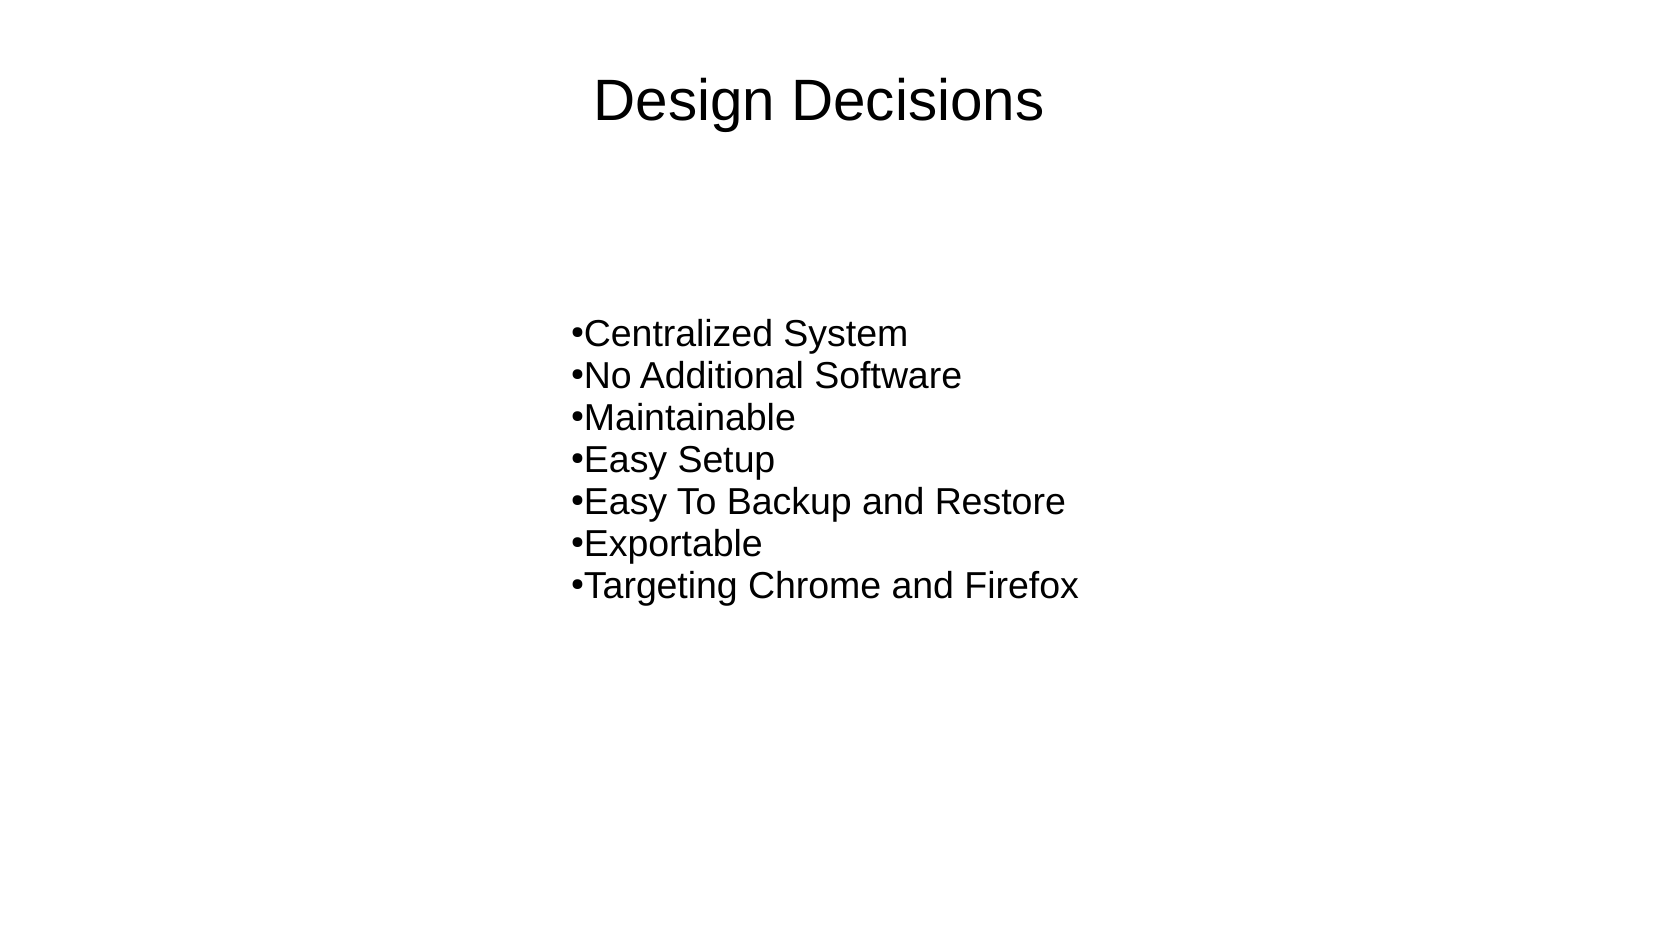

Design Decisions
Centralized System
No Additional Software
Maintainable
Easy Setup
Easy To Backup and Restore
Exportable
Targeting Chrome and Firefox